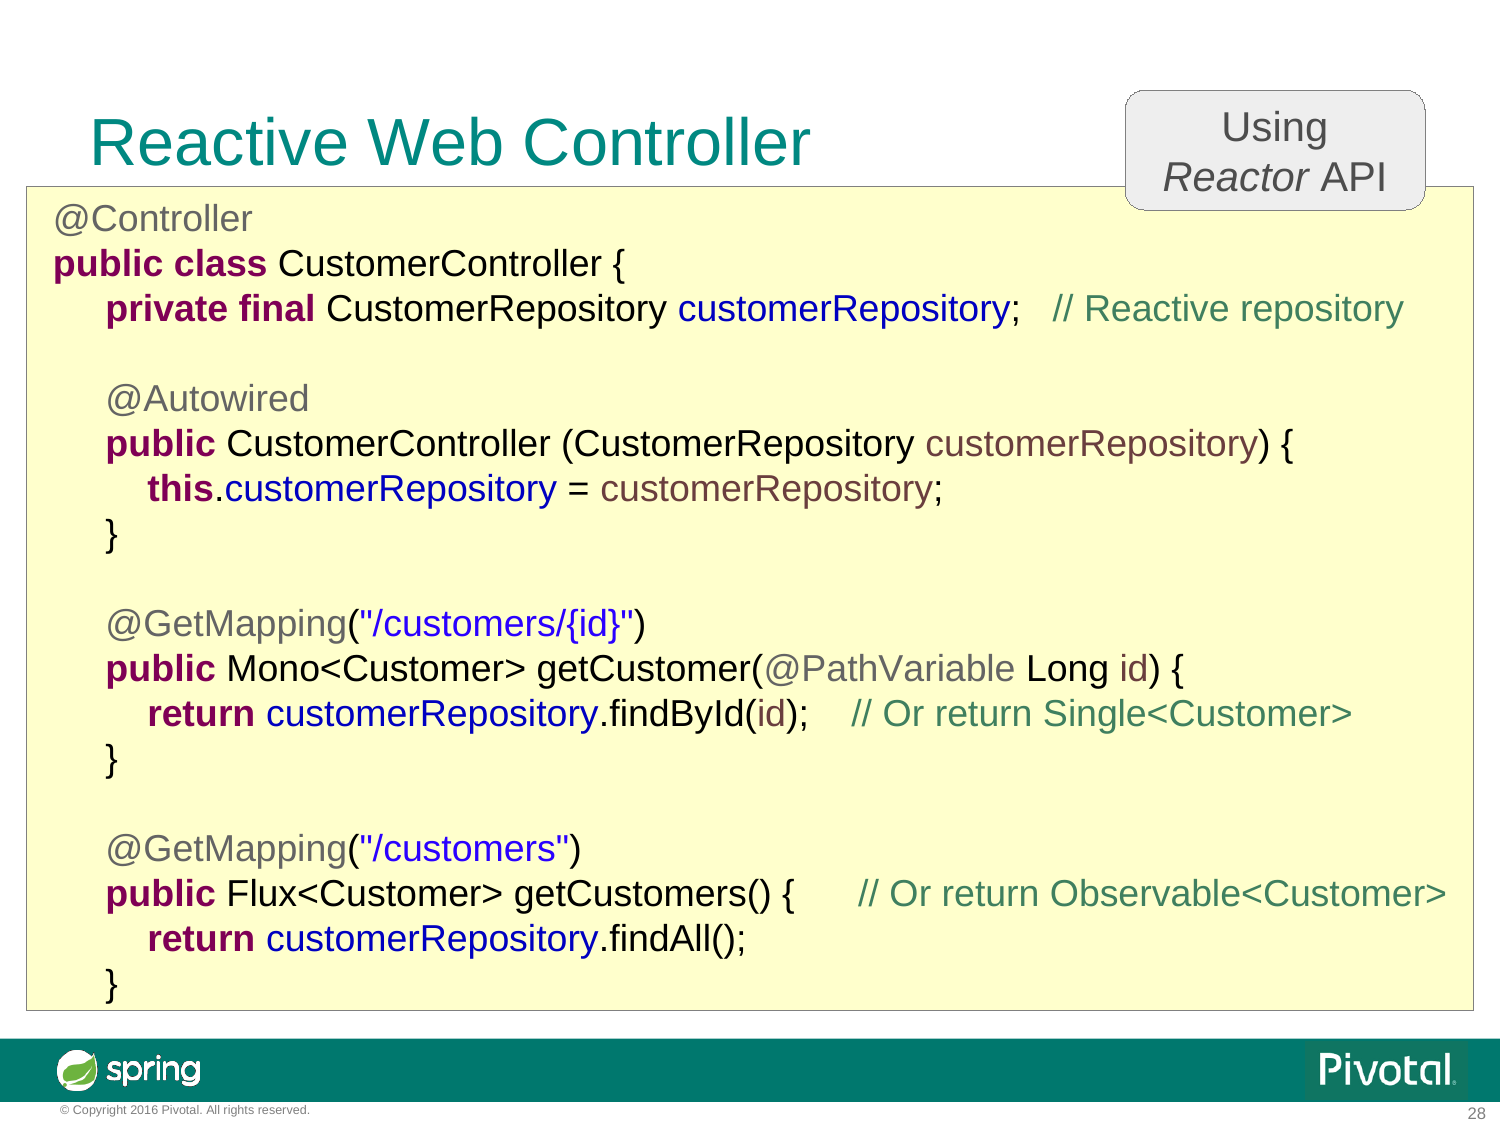

# Reactive Web Controller
Using Reactor API
@Controller
public class CustomerController {
 private final CustomerRepository customerRepository; // Reactive repository
 @Autowired
 public CustomerController (CustomerRepository customerRepository) {
 this.customerRepository = customerRepository;
 }
 @GetMapping("/customers/{id}")
 public Mono<Customer> getCustomer(@PathVariable Long id) {
 return customerRepository.findById(id); // Or return Single<Customer>
 }
 @GetMapping("/customers")
 public Flux<Customer> getCustomers() { // Or return Observable<Customer>
 return customerRepository.findAll();
 }